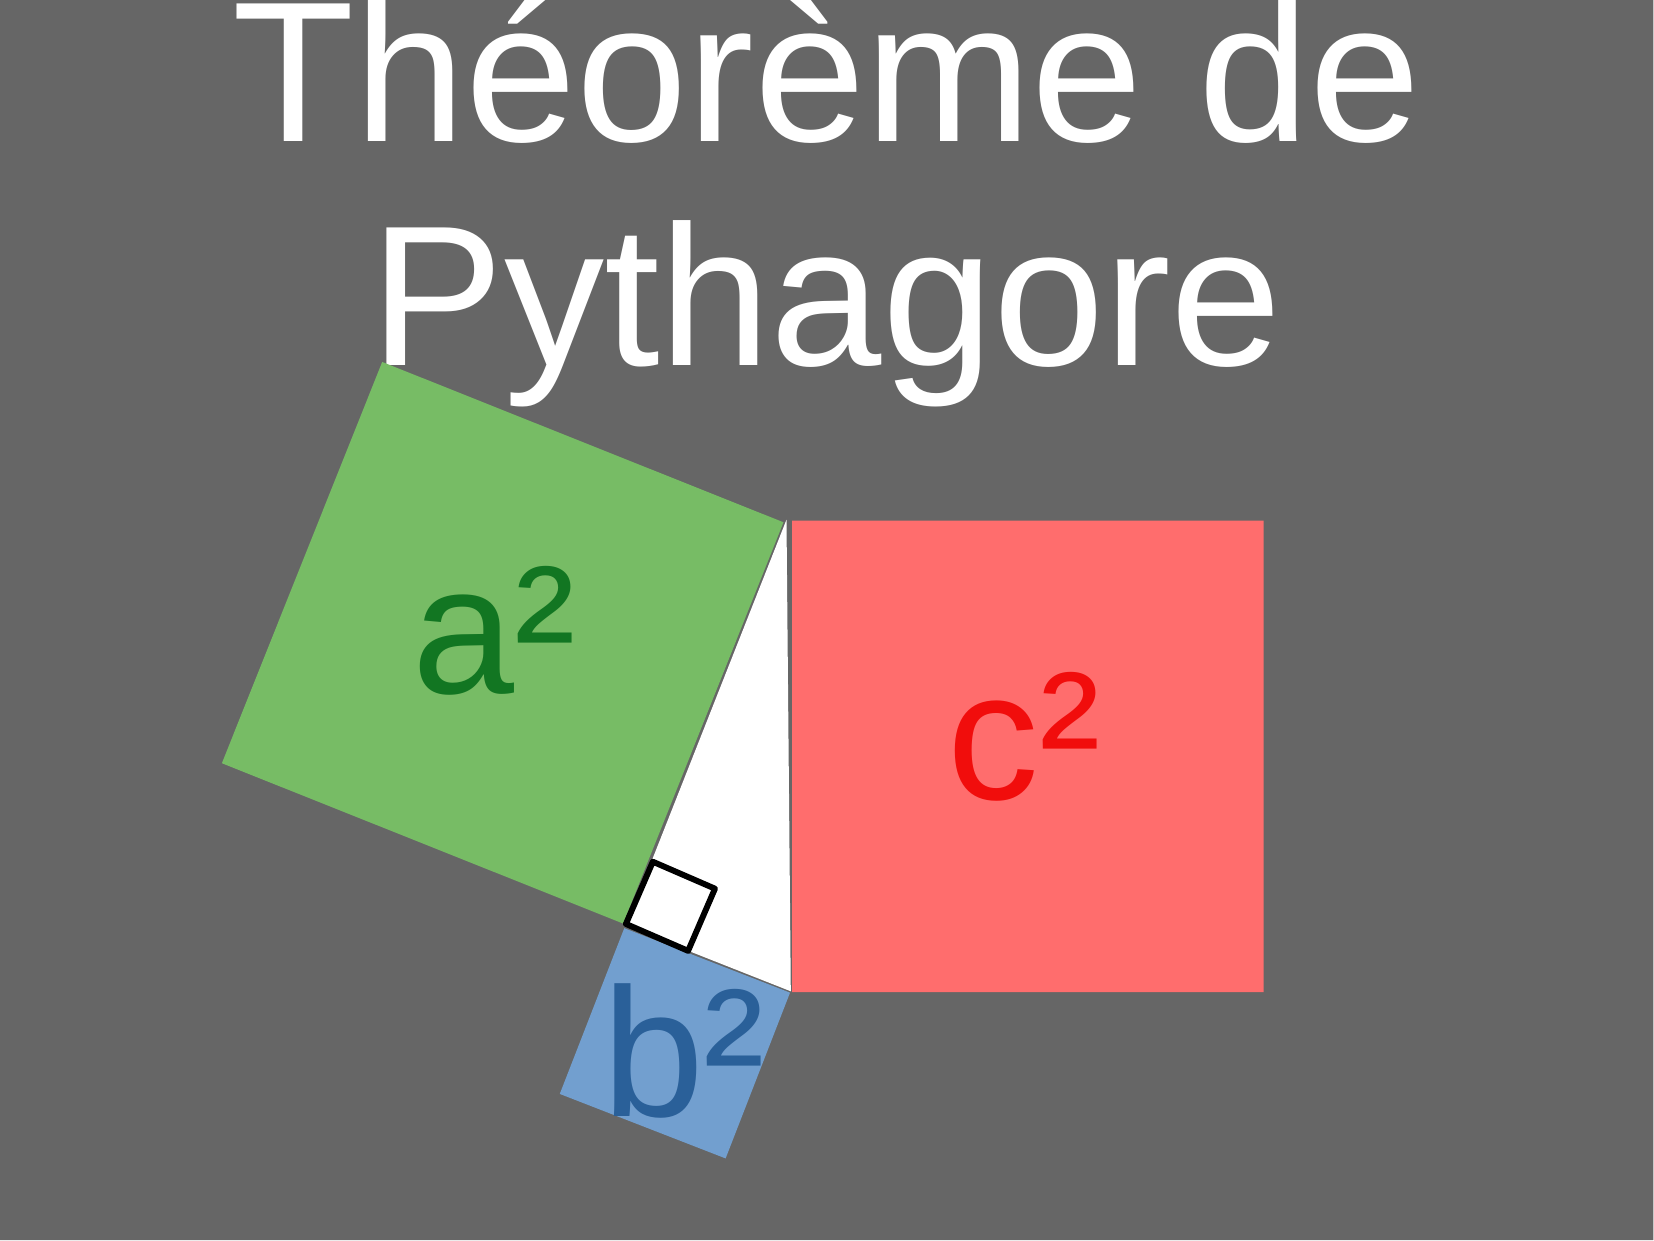

# Théorème de Pythagore
a²
c²
b²